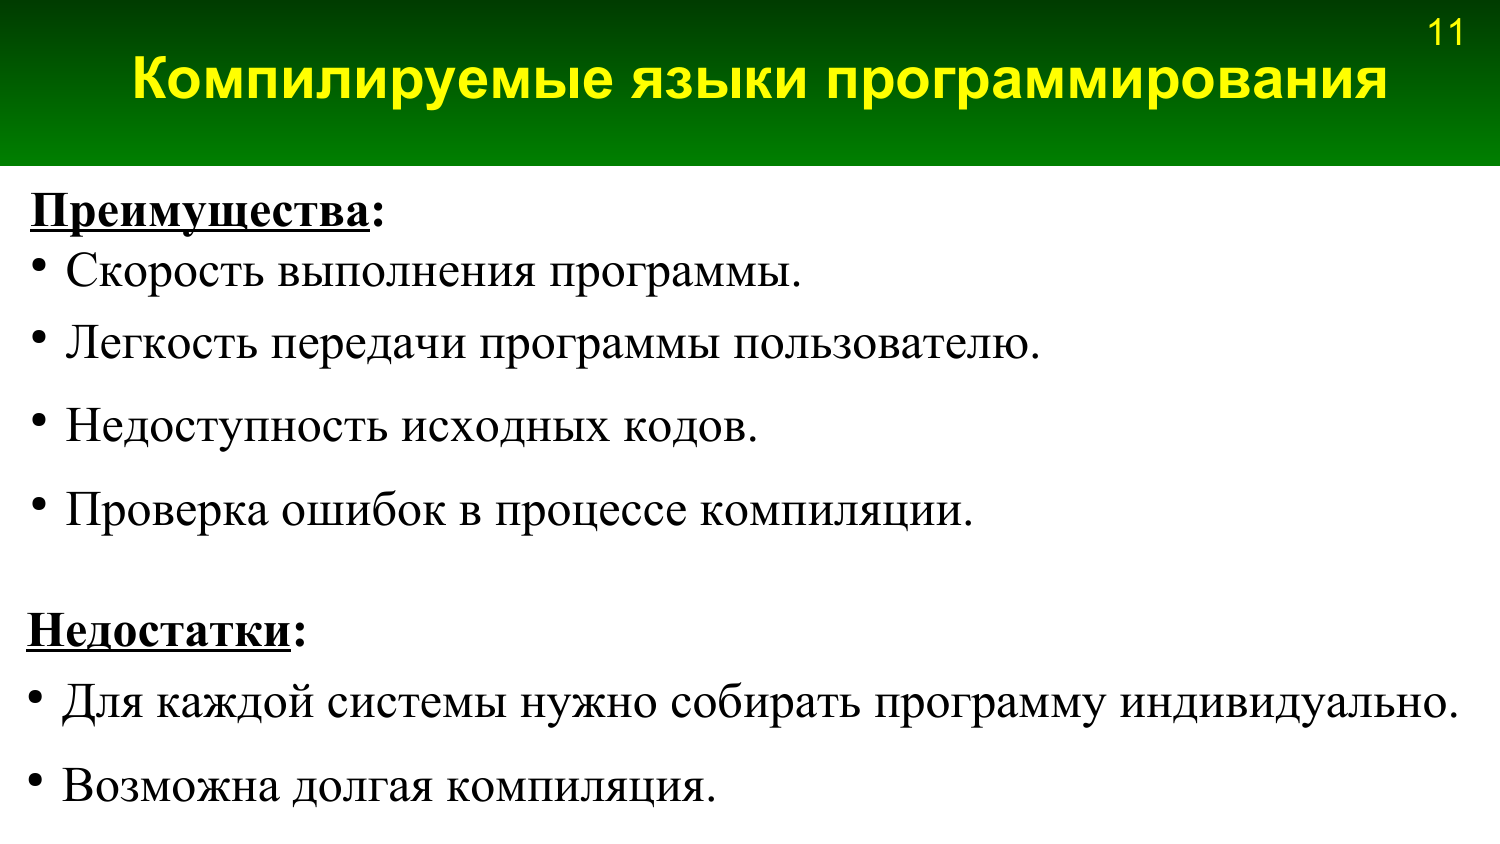

# Компилируемые языки программирования
Преимущества:
Скорость выполнения программы.
Легкость передачи программы пользователю.
Недоступность исходных кодов.
Проверка ошибок в процессе компиляции.
Недостатки:
Для каждой системы нужно собирать программу индивидуально.
Возможна долгая компиляция.